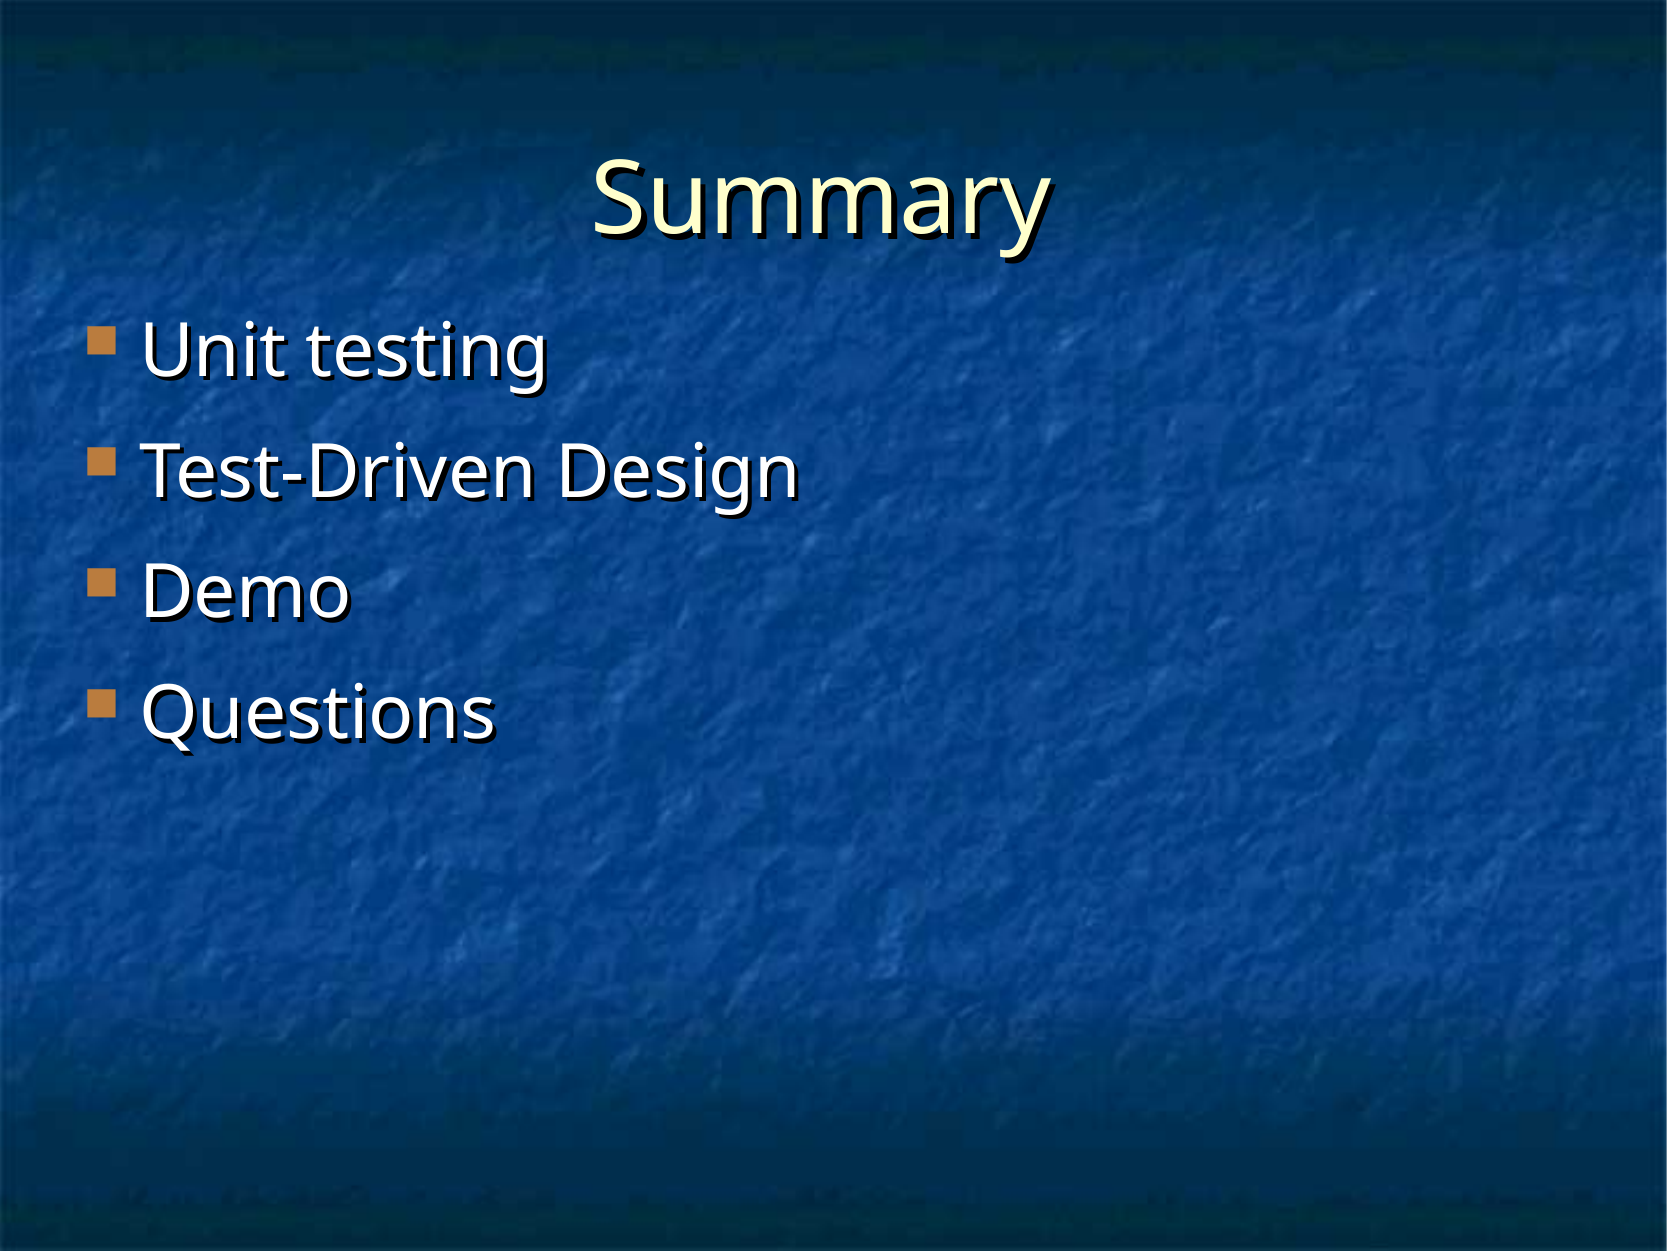

# Summary
Unit testing
Test-Driven Design
Demo
Questions